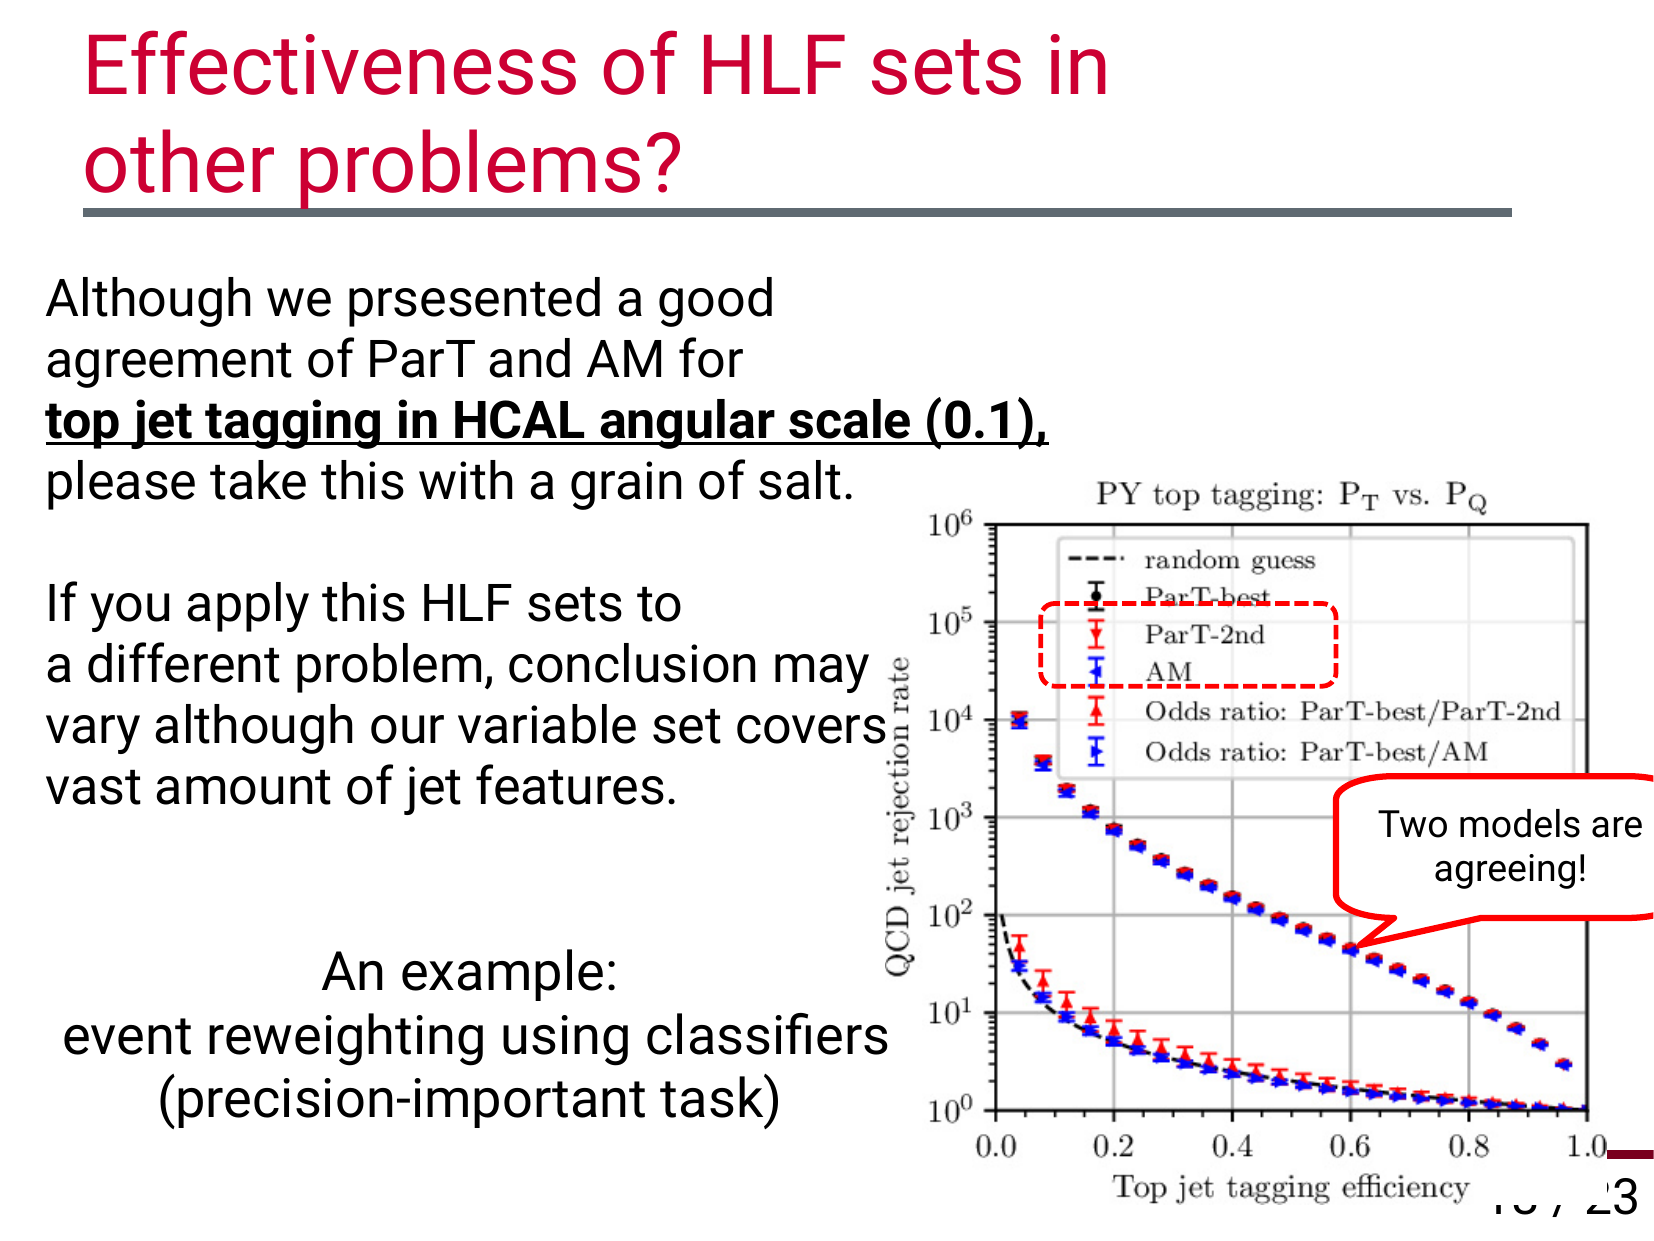

# Effectiveness of HLF sets in other problems?
Although we prsesented a good
agreement of ParT and AM for
top jet tagging in HCAL angular scale (0.1),
please take this with a grain of salt.
If you apply this HLF sets to
a different problem, conclusion may
vary although our variable set covers
vast amount of jet features.
Two models are
agreeing!
An example:
event reweighting using classifiers
(precision-important task)
18